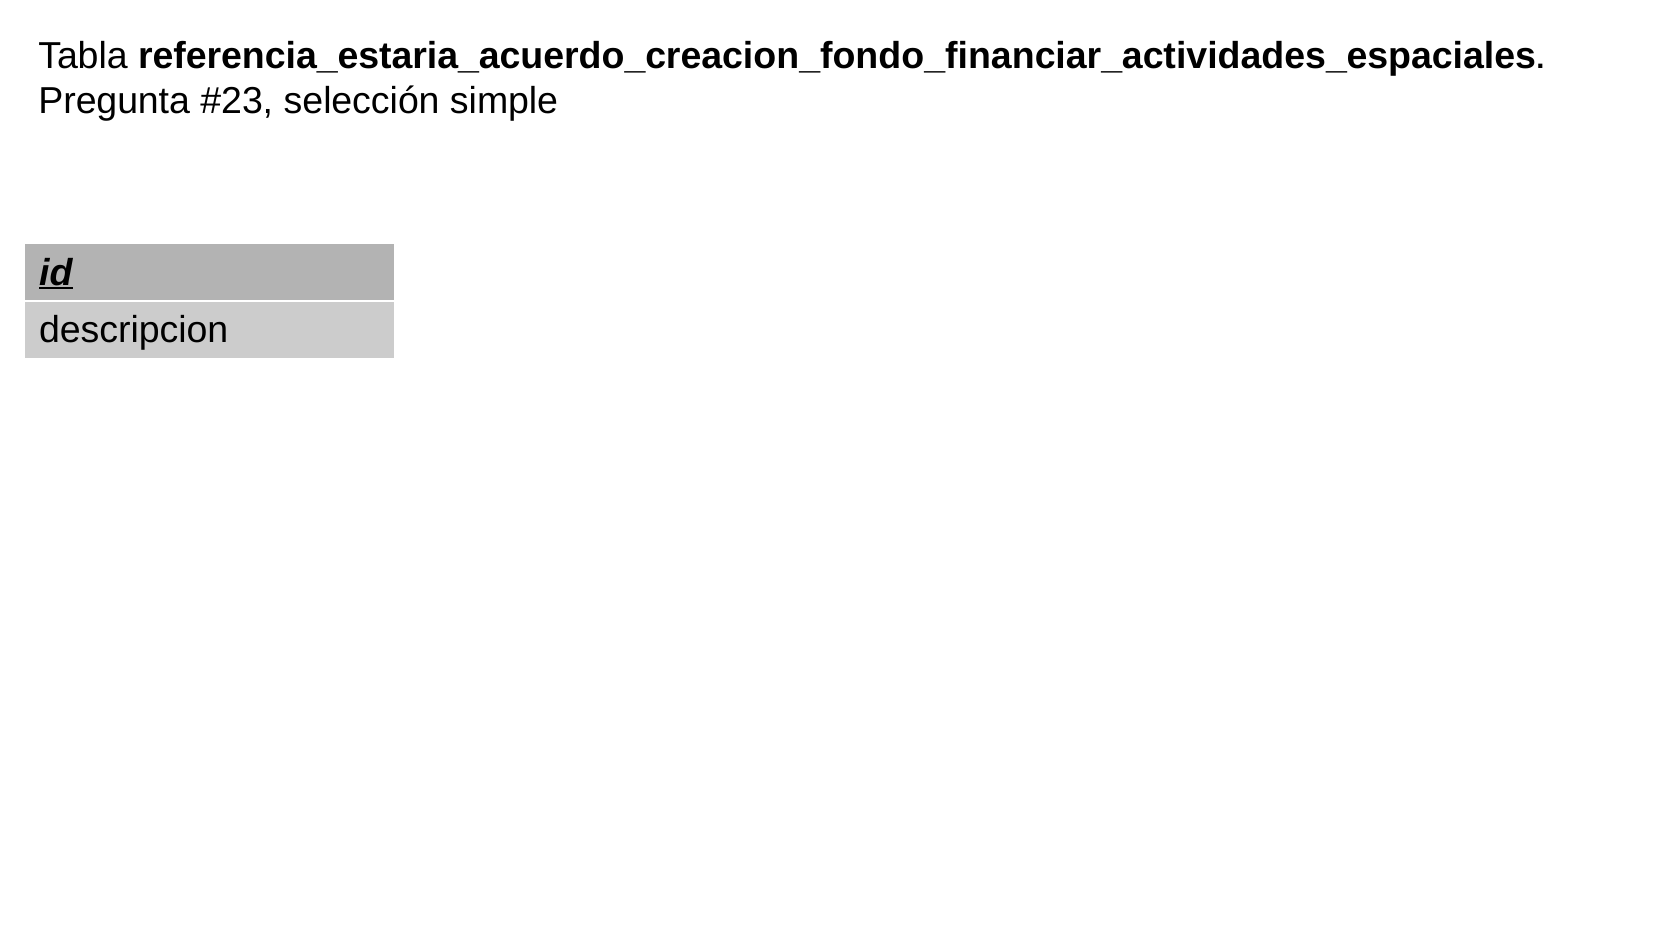

Tabla referencia_estaria_acuerdo_creacion_fondo_financiar_actividades_espaciales. Pregunta #23, selección simple
| id |
| --- |
| descripcion |